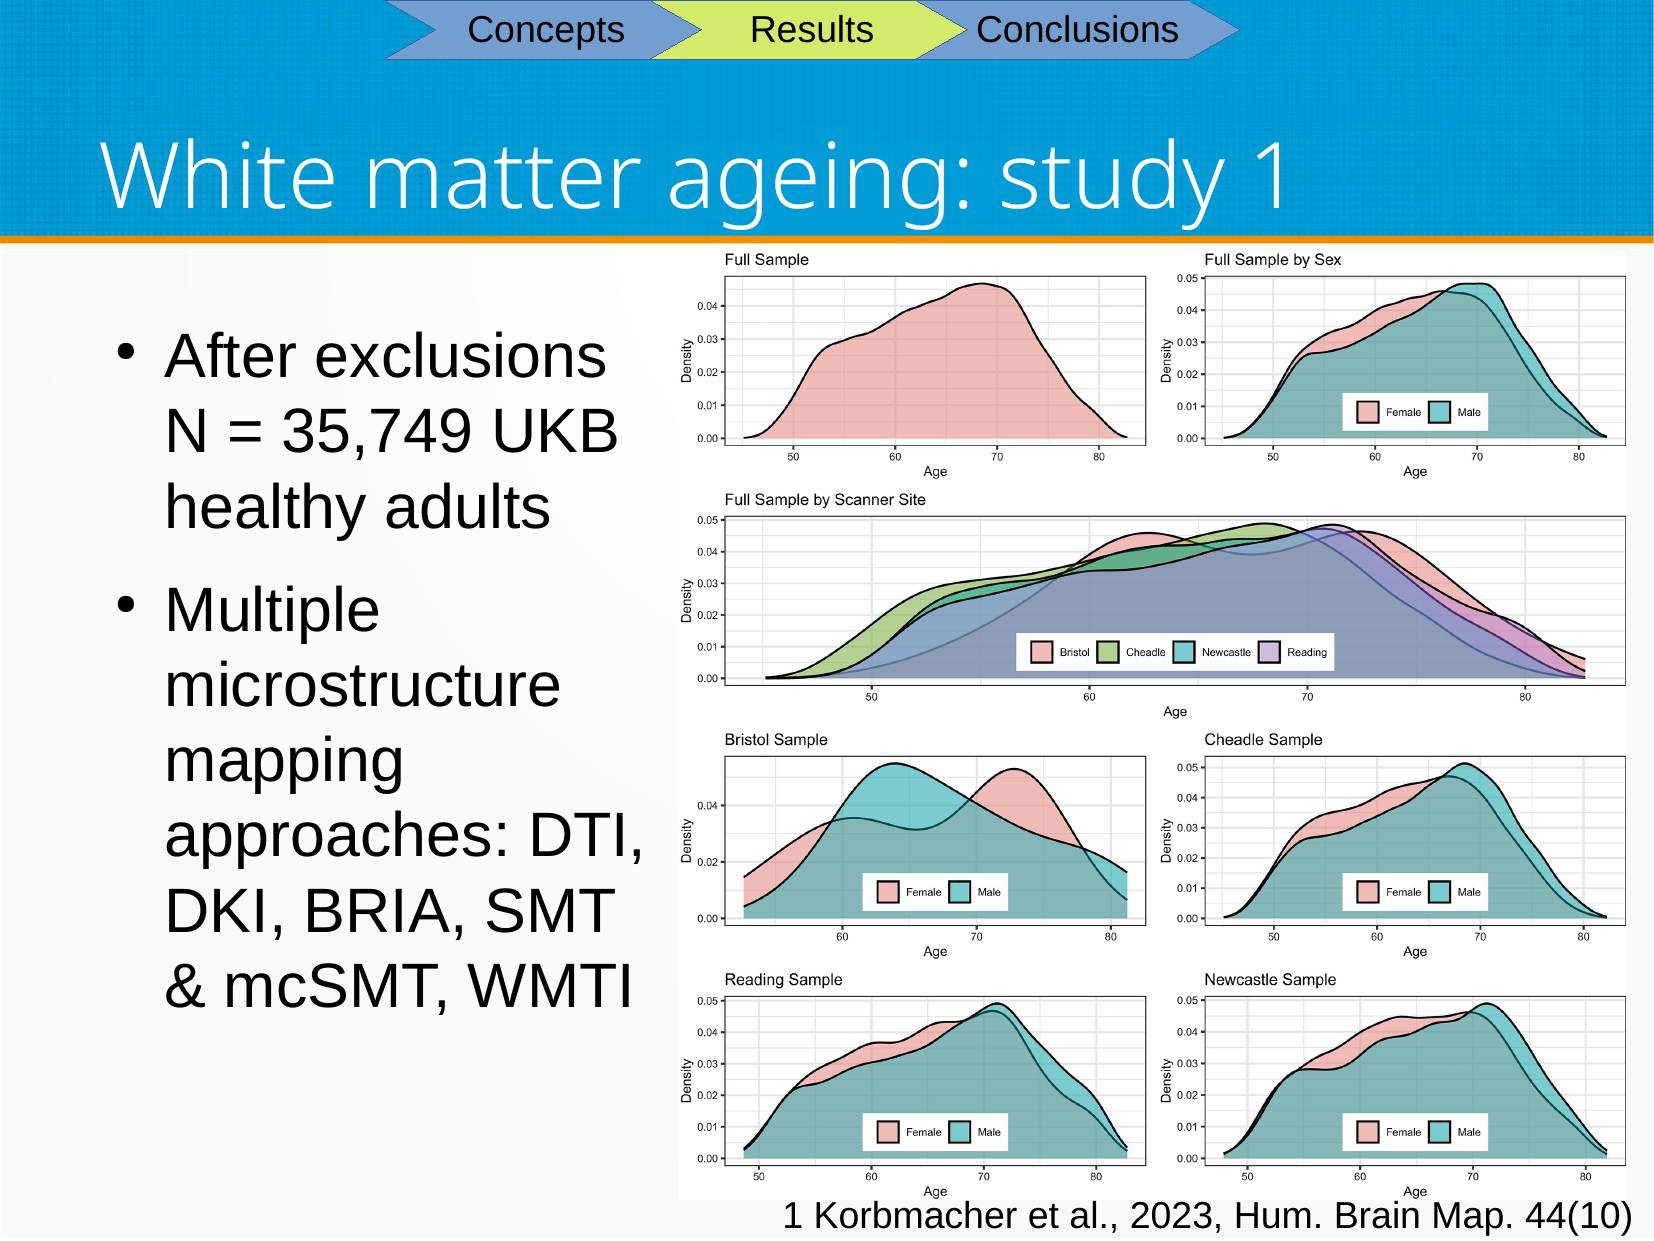

Concepts
Results
Conclusions
# White matter ageing: study 1
After exclusions N = 35,749 UKB healthy adults
Multiple microstructure mapping approaches: DTI, DKI, BRIA, SMT & mcSMT, WMTI
1 Korbmacher et al., 2023, Hum. Brain Map. 44(10)